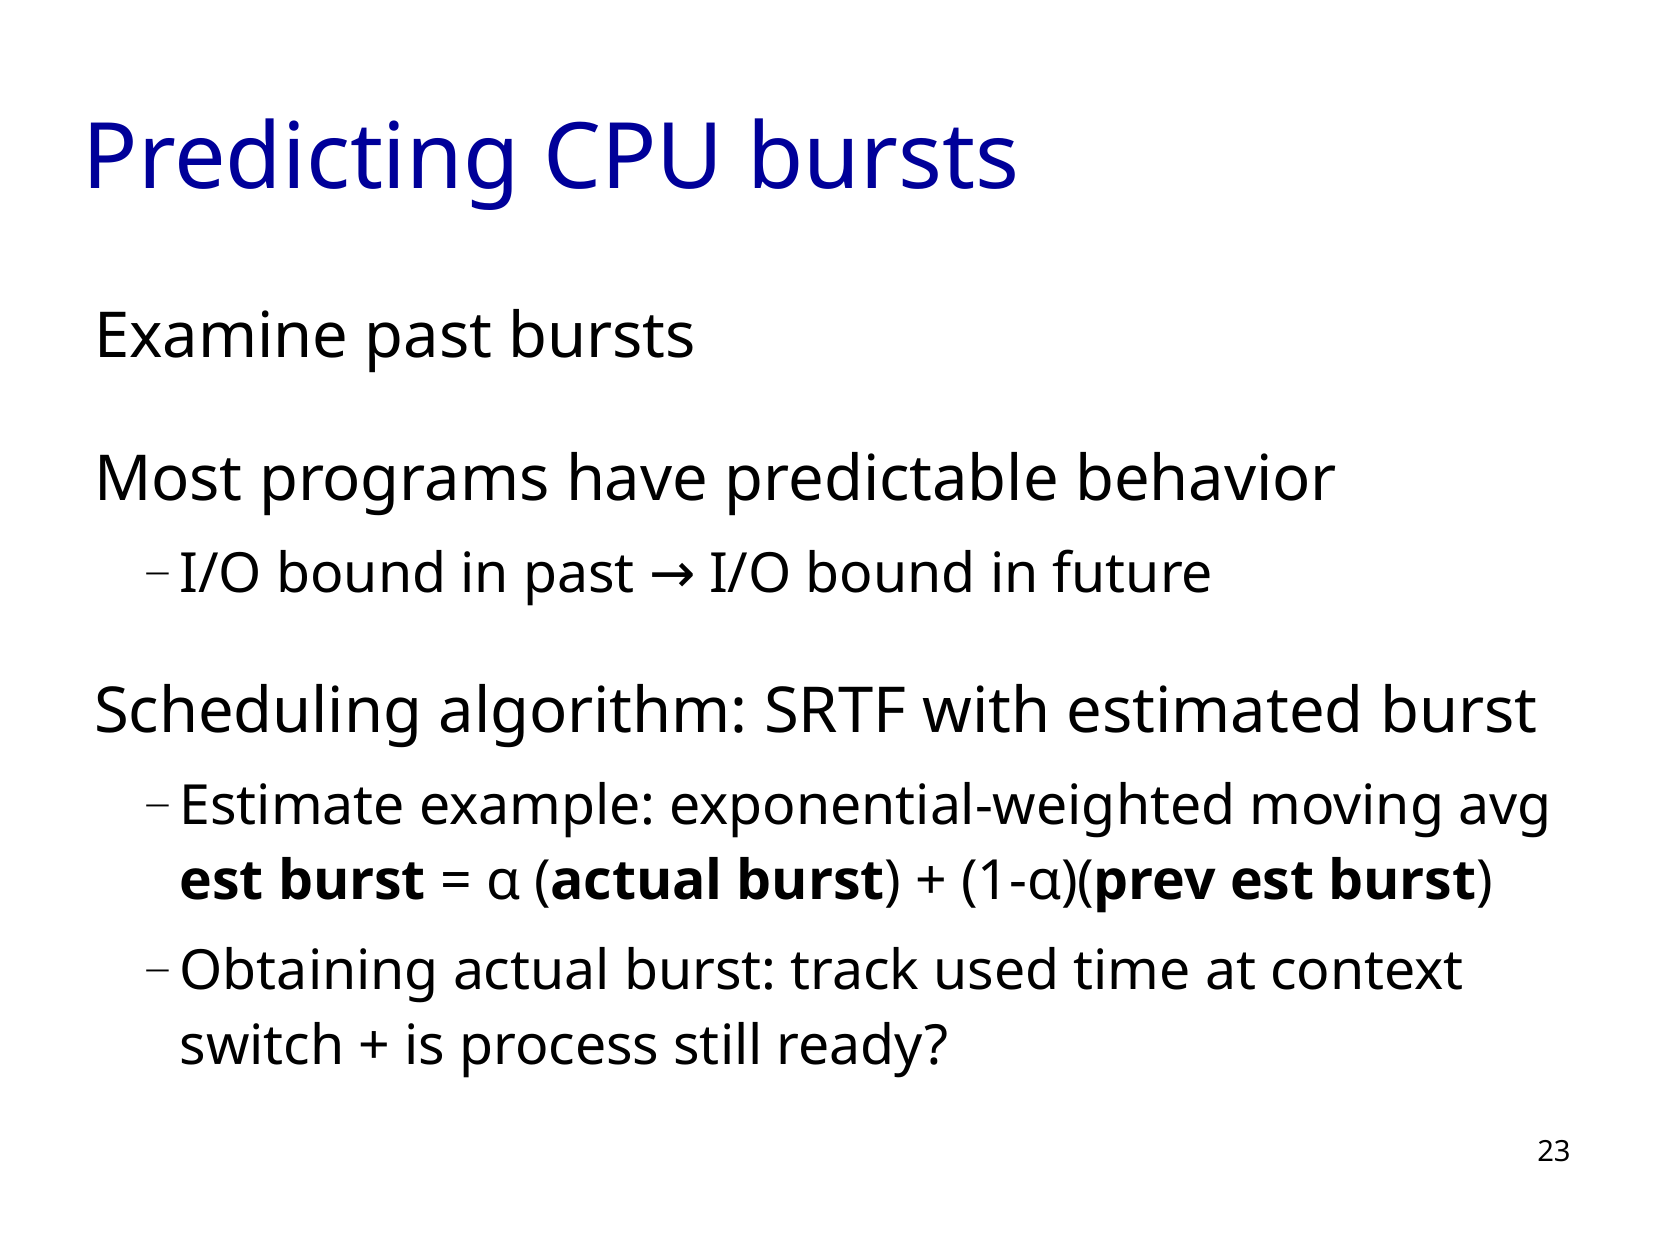

# Predicting CPU bursts
Examine past bursts
Most programs have predictable behavior
I/O bound in past → I/O bound in future
Scheduling algorithm: SRTF with estimated burst
Estimate example: exponential-weighted moving avg
est burst = α (actual burst) + (1-α)(prev est burst)
Obtaining actual burst: track used time at context switch + is process still ready?
23